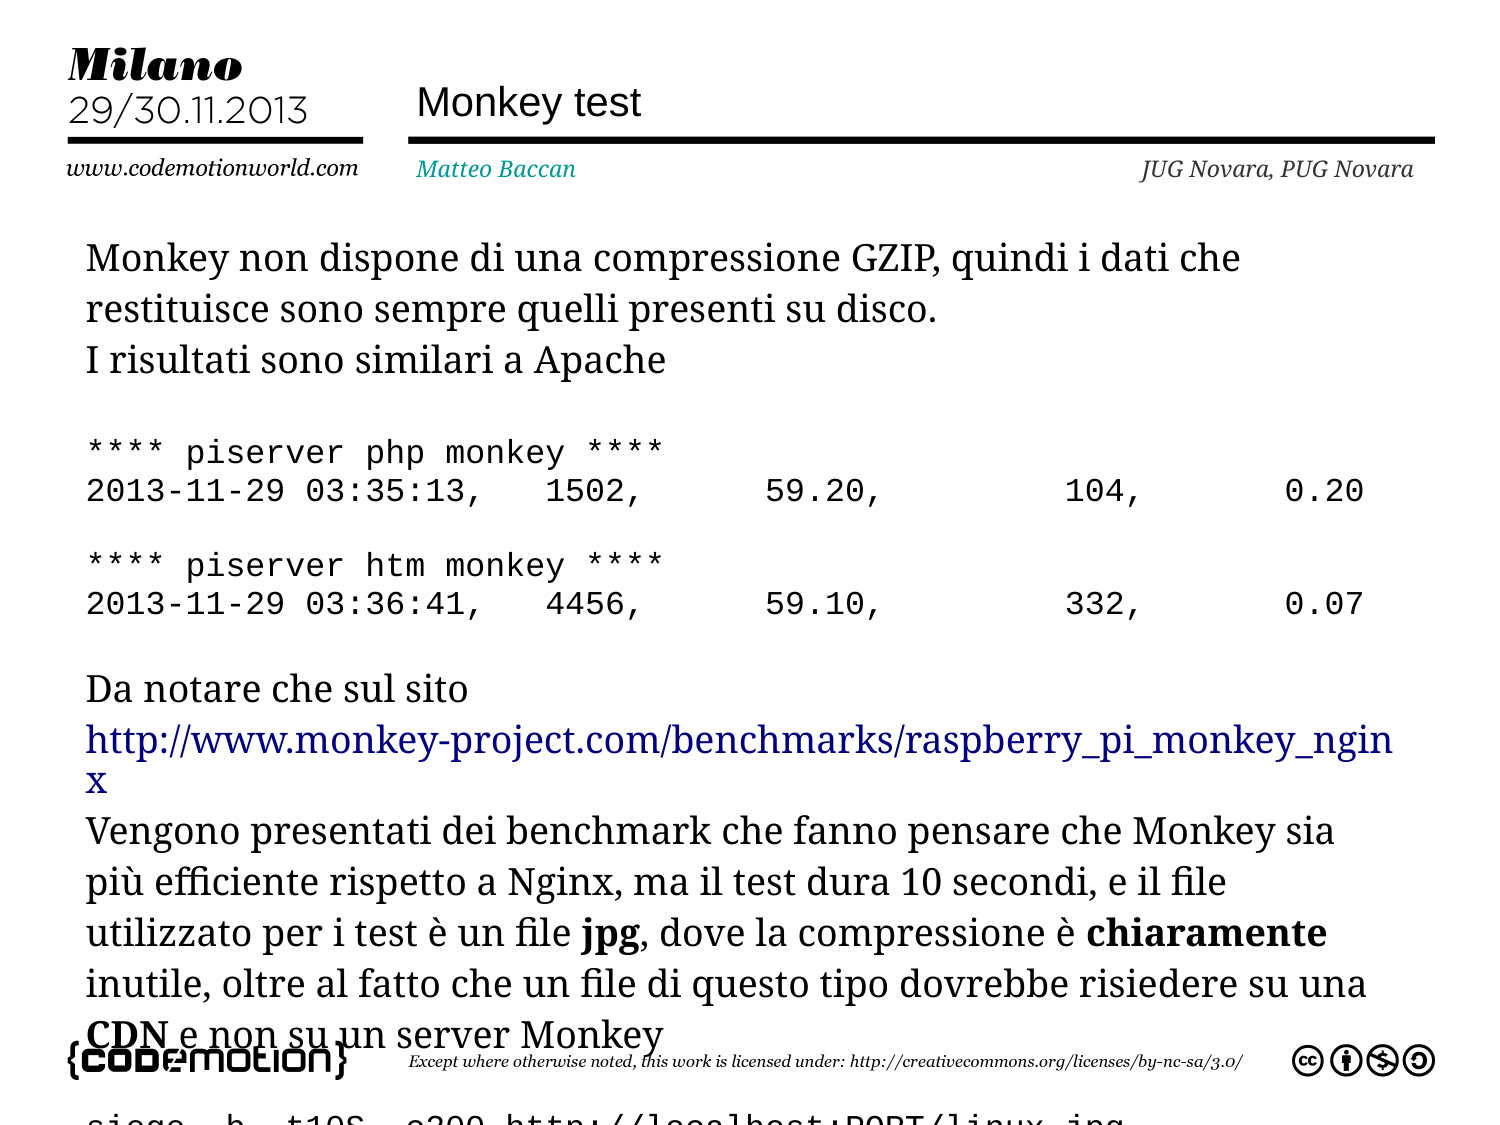

# Monkey test
Matteo Baccan
JUG Novara, PUG Novara
Monkey non dispone di una compressione GZIP, quindi i dati che restituisce sono sempre quelli presenti su disco.
I risultati sono similari a Apache
**** piserver php monkey ****
2013-11-29 03:35:13, 1502, 59.20, 104, 0.20
**** piserver htm monkey ****
2013-11-29 03:36:41, 4456, 59.10, 332, 0.07
Da notare che sul sito
http://www.monkey-project.com/benchmarks/raspberry_pi_monkey_nginx
Vengono presentati dei benchmark che fanno pensare che Monkey sia più efficiente rispetto a Nginx, ma il test dura 10 secondi, e il file utilizzato per i test è un file jpg, dove la compressione è chiaramente inutile, oltre al fatto che un file di questo tipo dovrebbe risiedere su una CDN e non su un server Monkey
siege -b -t10S -c200 http://localhost:PORT/linux.jpg